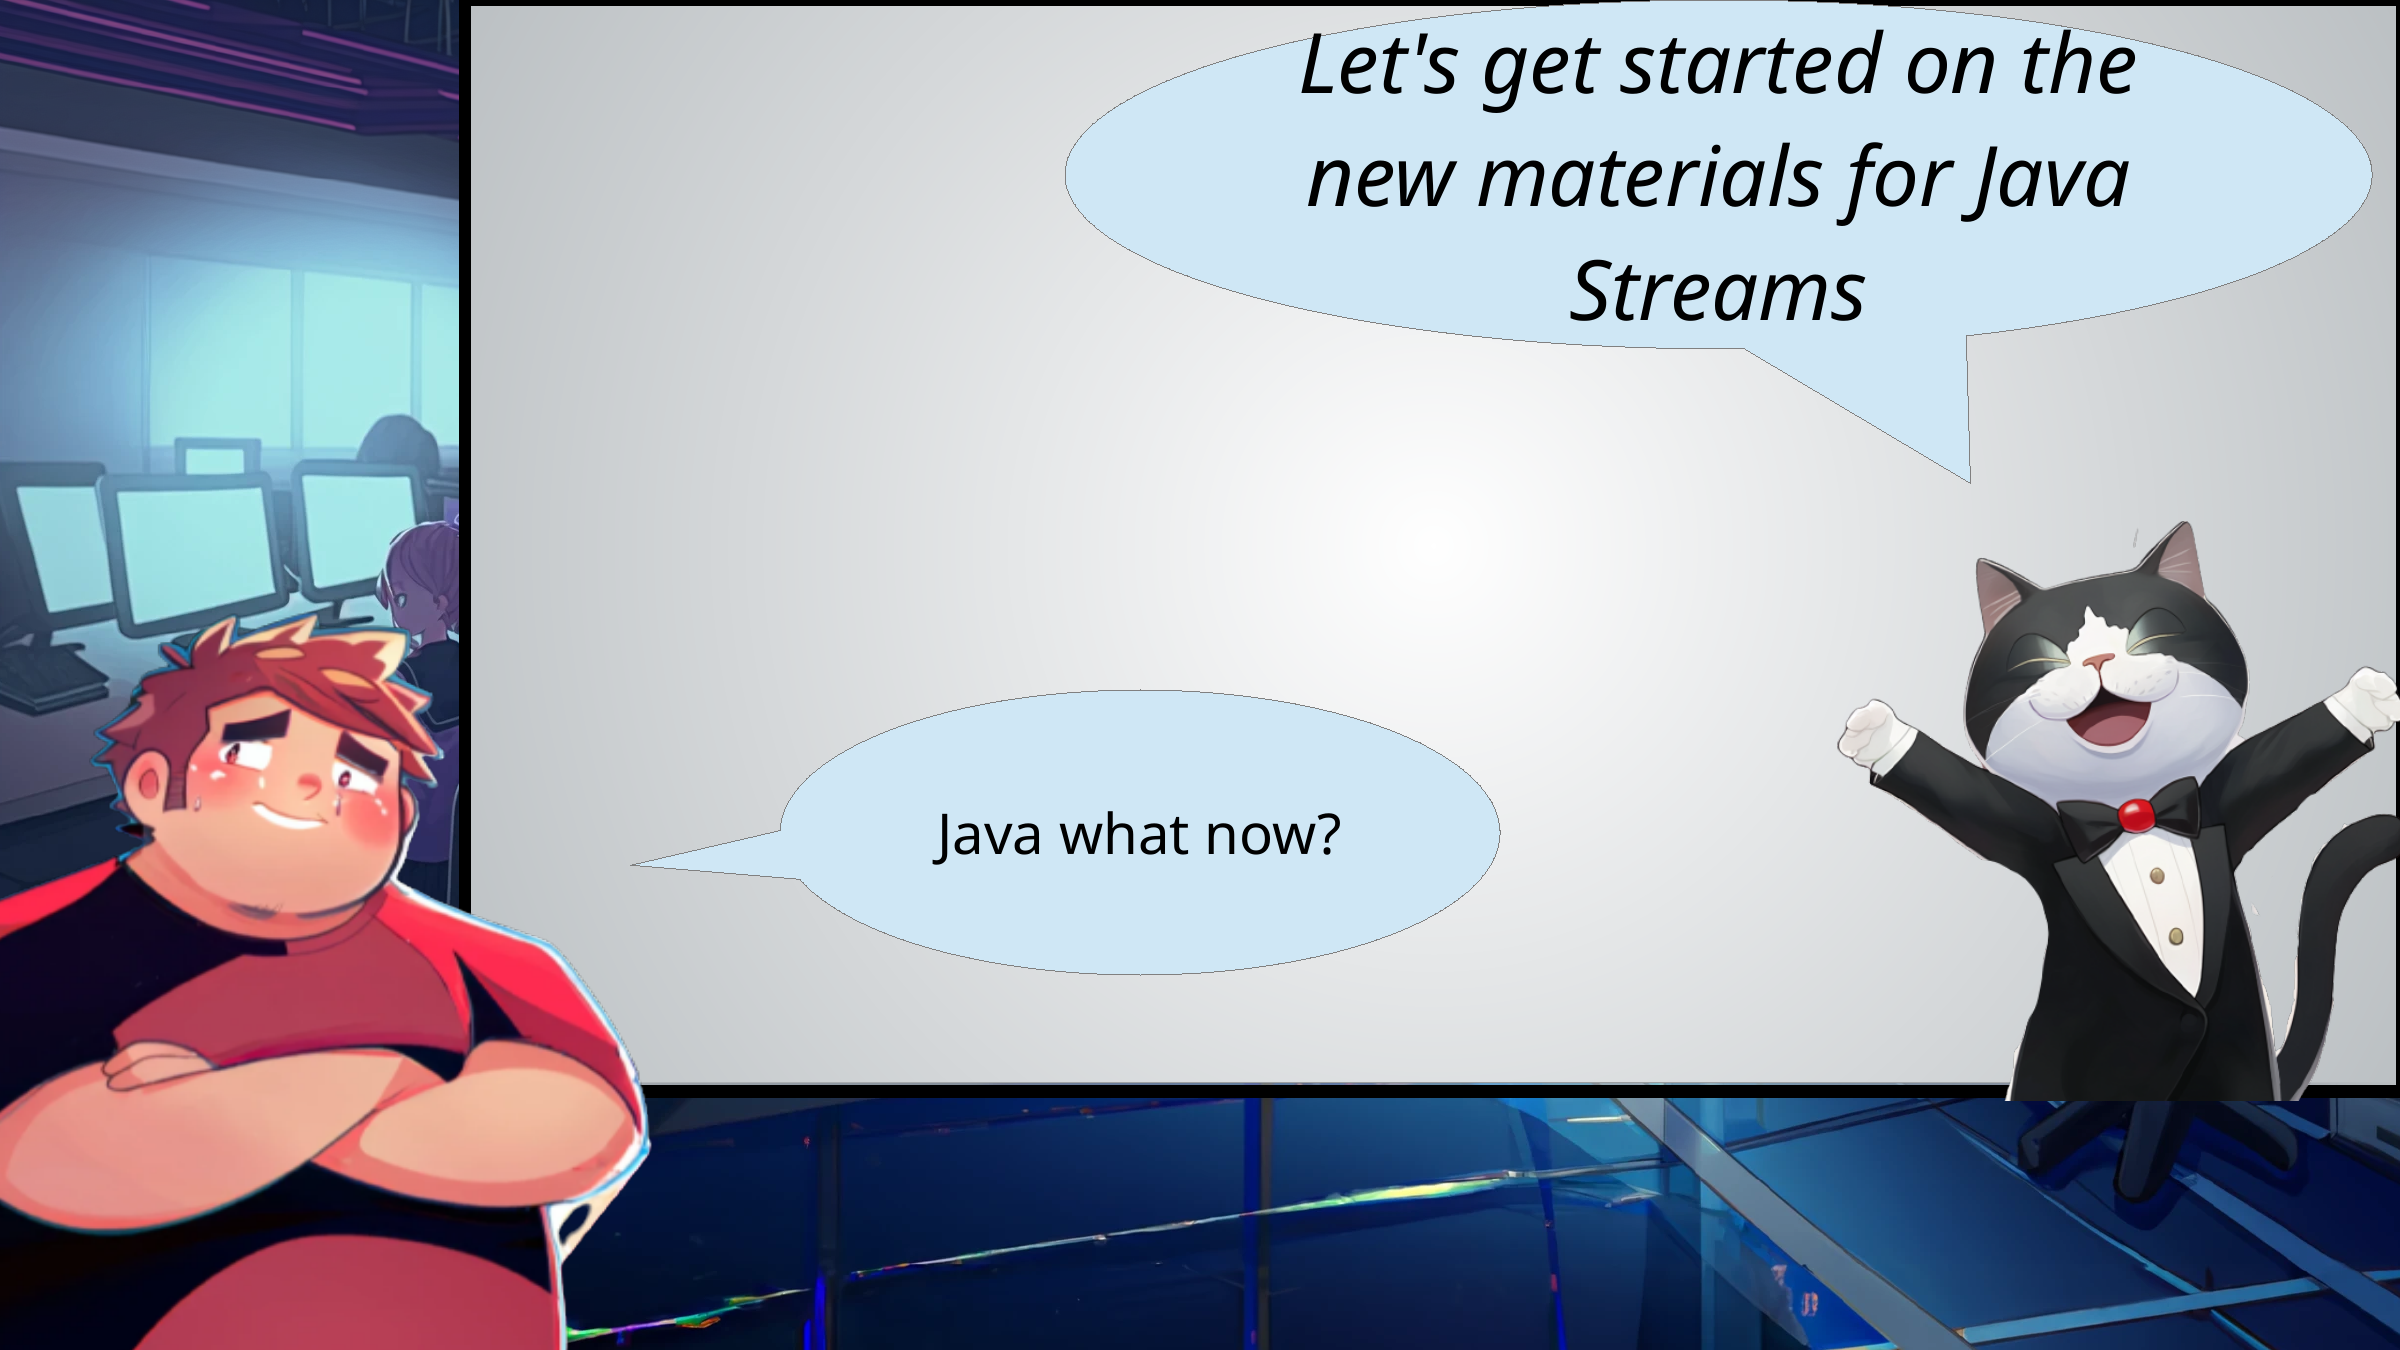

Let's get started on the new materials for Java Streams
Java what now?